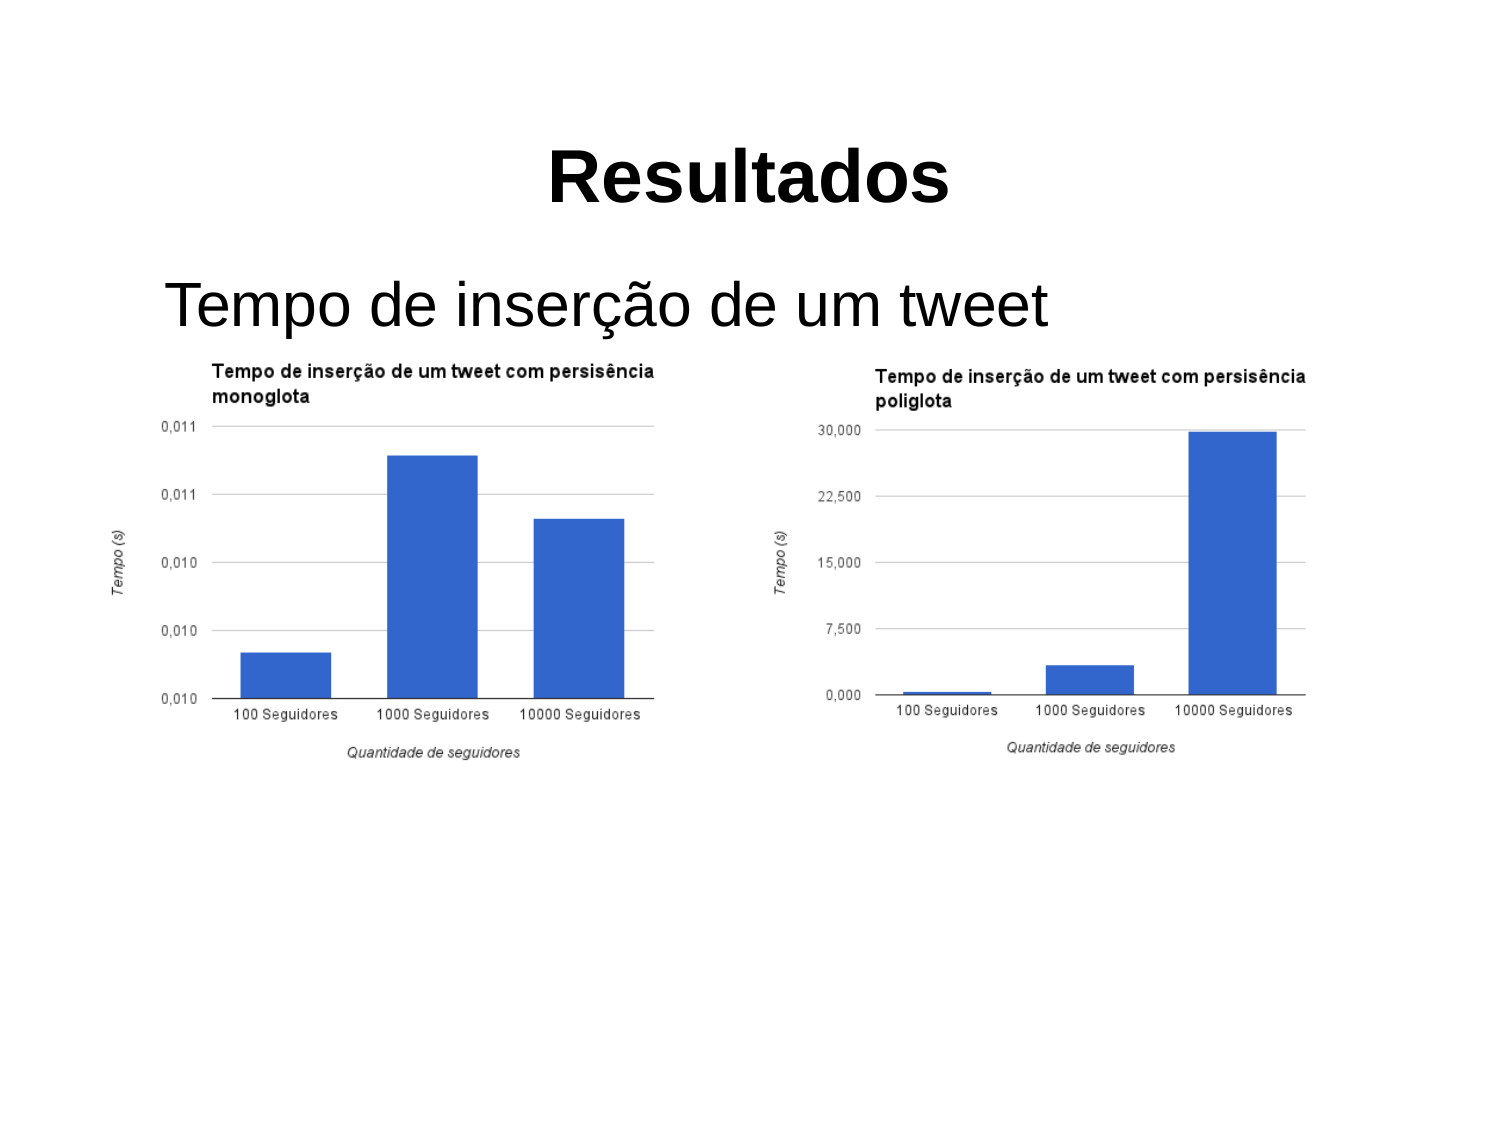

Resultados
Tempo de inserção de um tweet